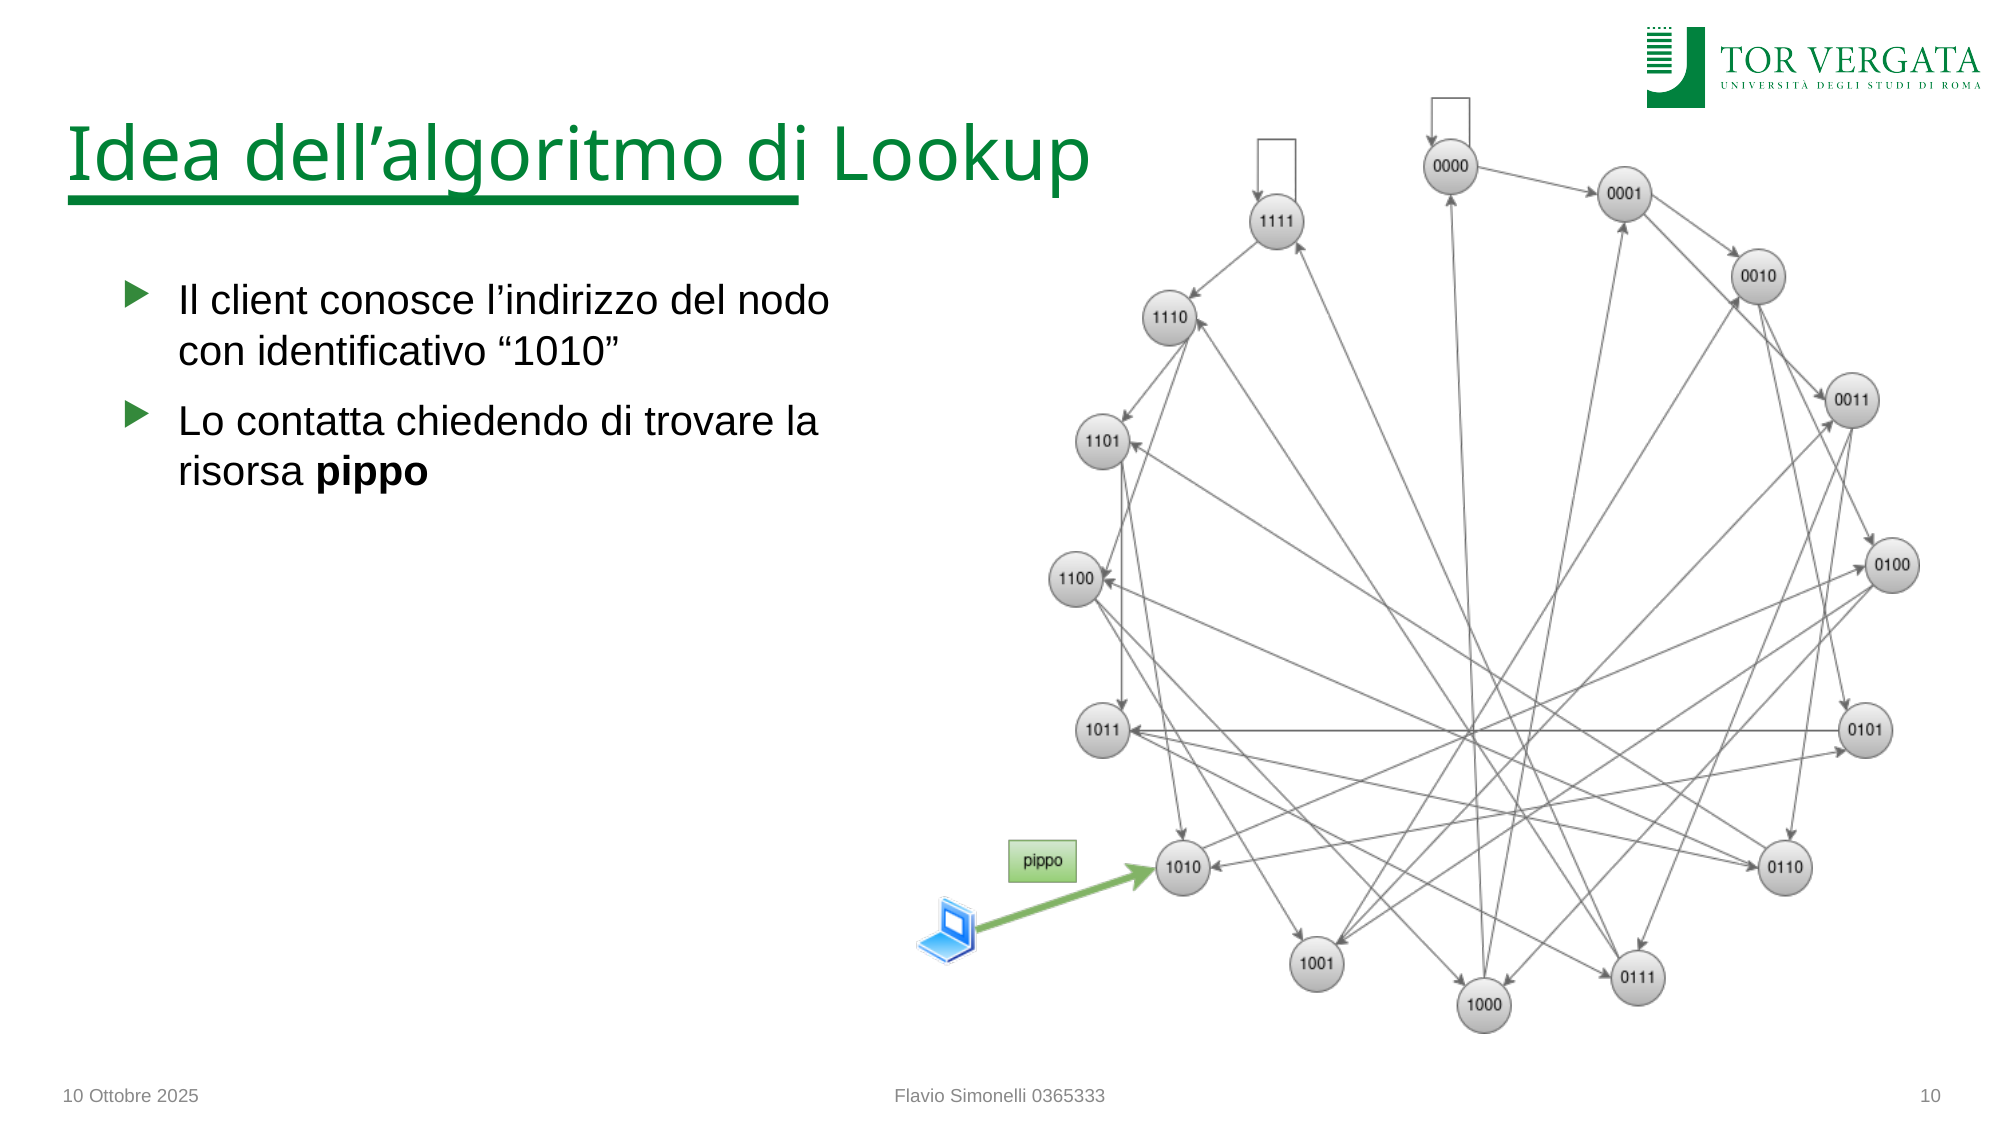

# Idea dell’algoritmo di Lookup
Il client conosce l’indirizzo del nodo con identificativo “1010”
Lo contatta chiedendo di trovare la risorsa pippo
10 Ottobre 2025
Flavio Simonelli 0365333
10